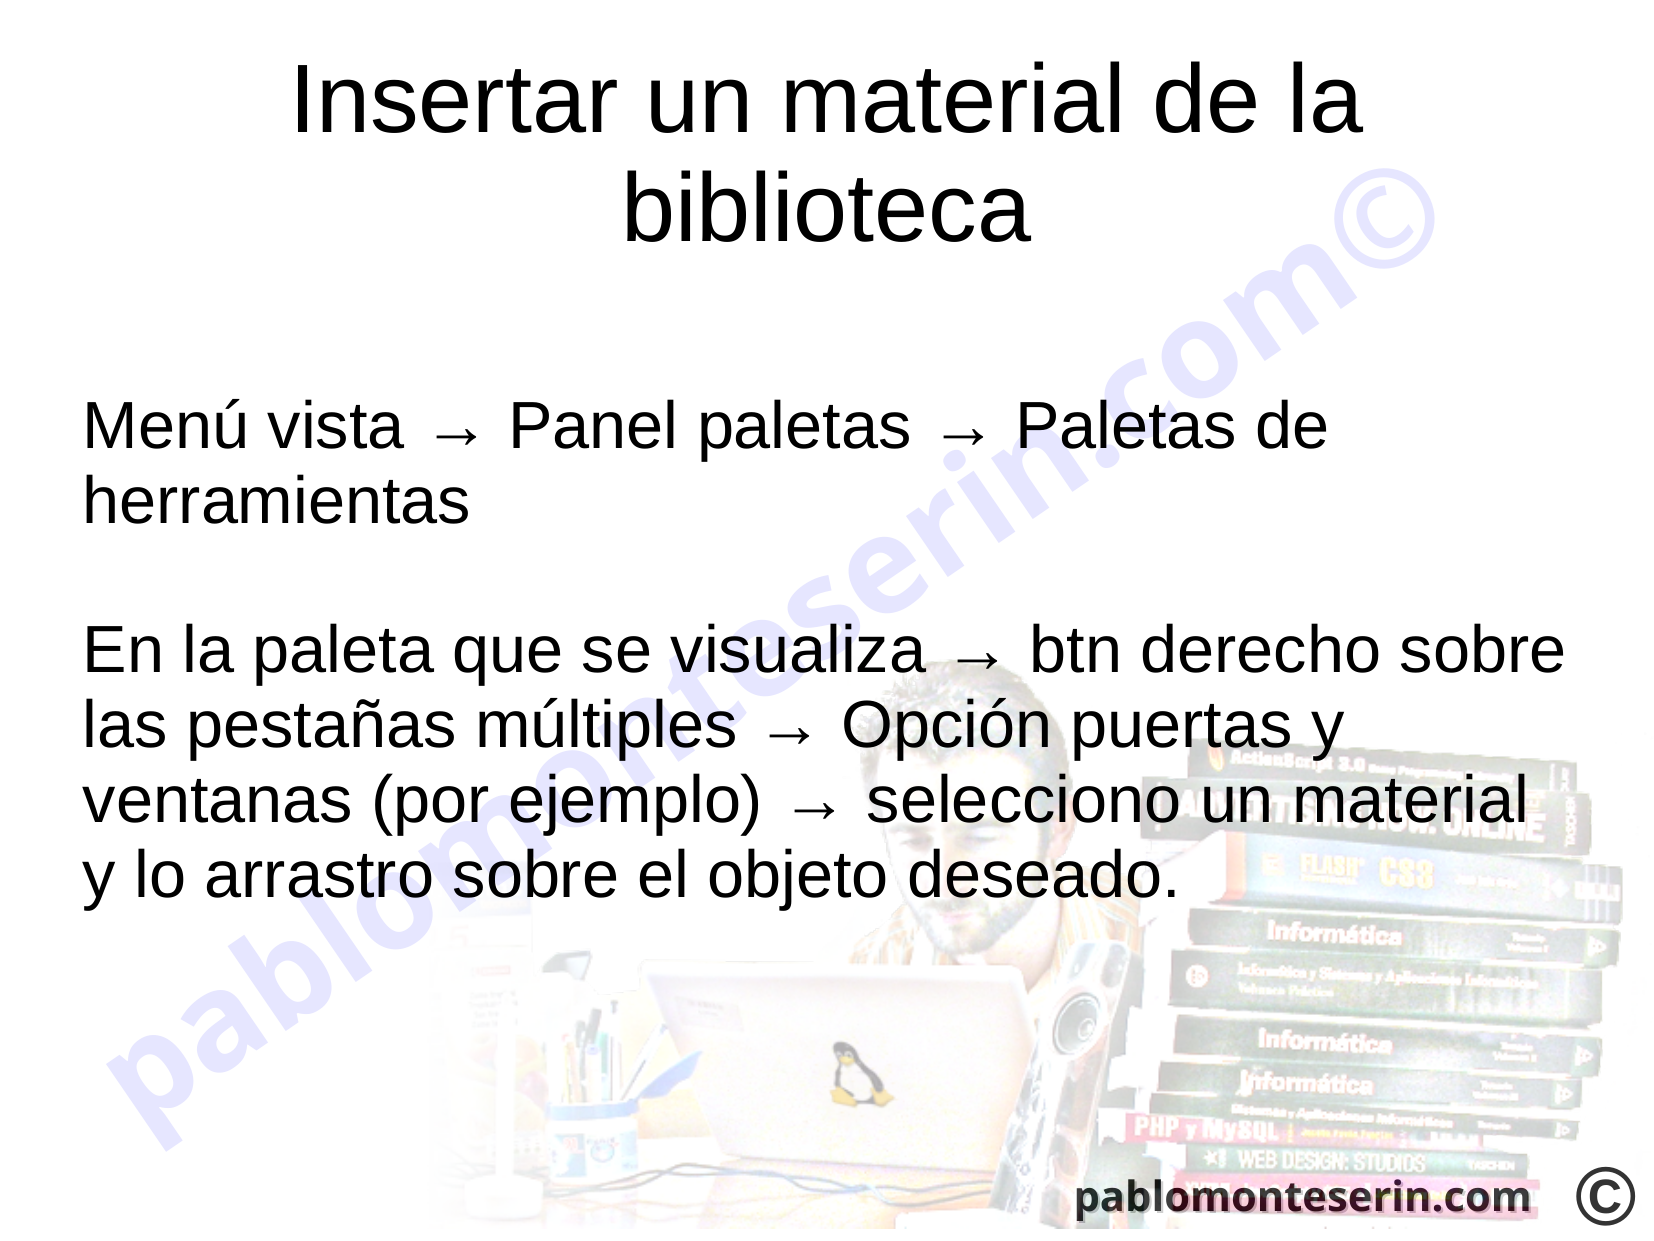

# Insertar un material de la biblioteca
Menú vista → Panel paletas → Paletas de herramientas
En la paleta que se visualiza → btn derecho sobre las pestañas múltiples → Opción puertas y ventanas (por ejemplo) → selecciono un material y lo arrastro sobre el objeto deseado.